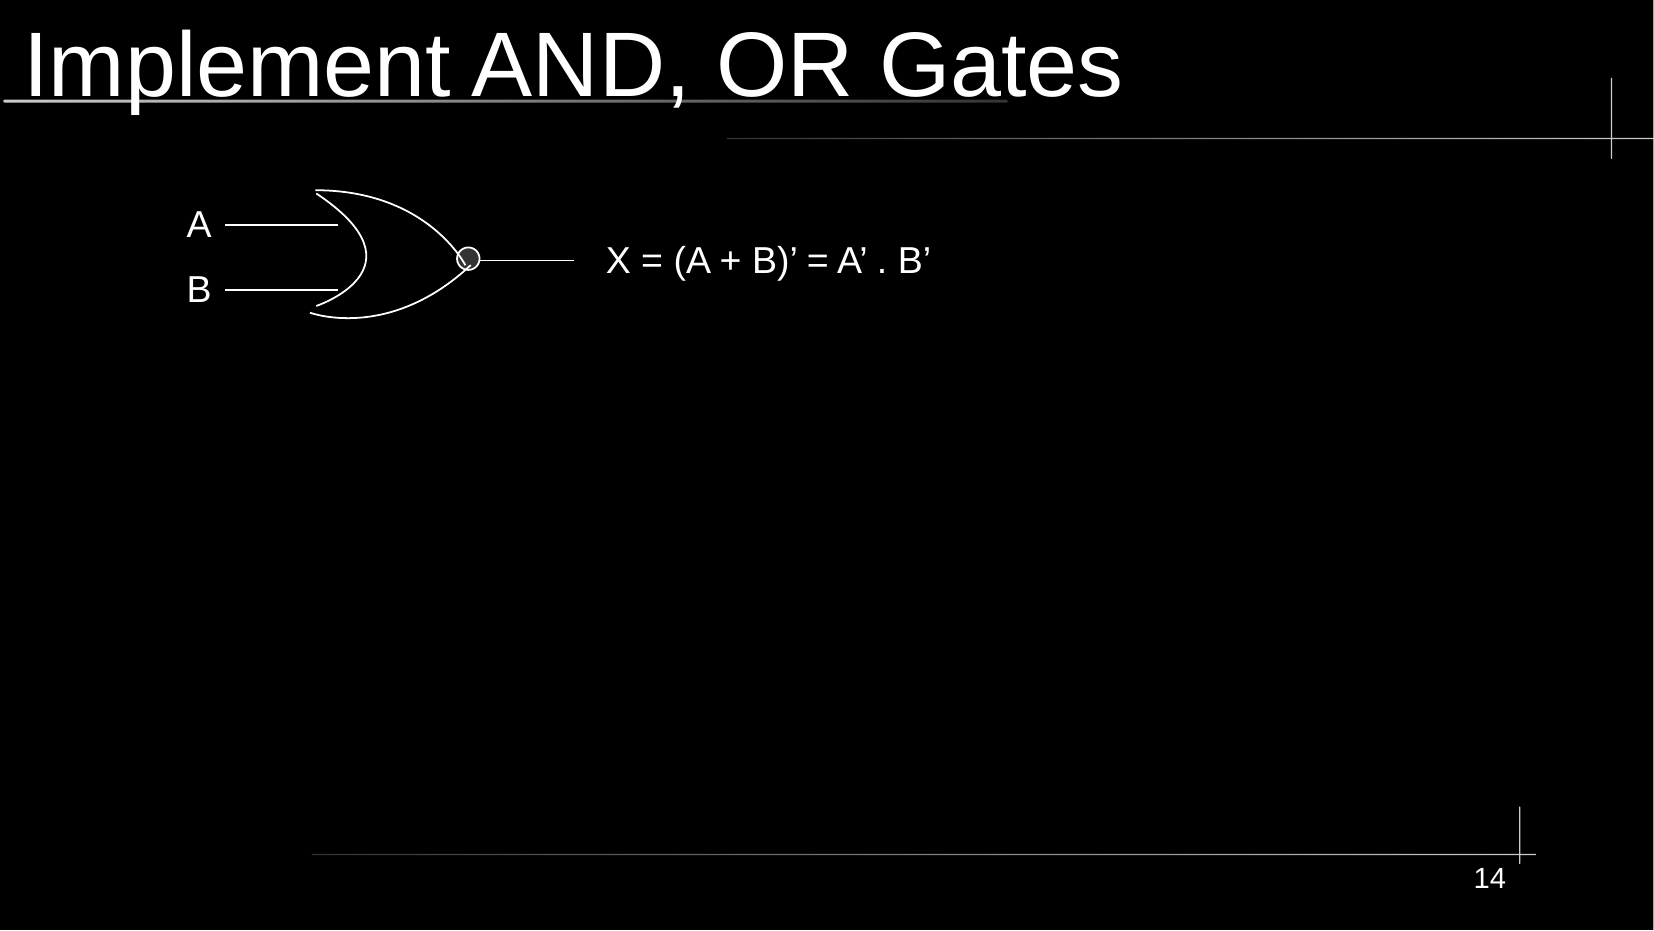

# Implement AND, OR Gates
A
X = (A + B)’ = A’ . B’
B
14